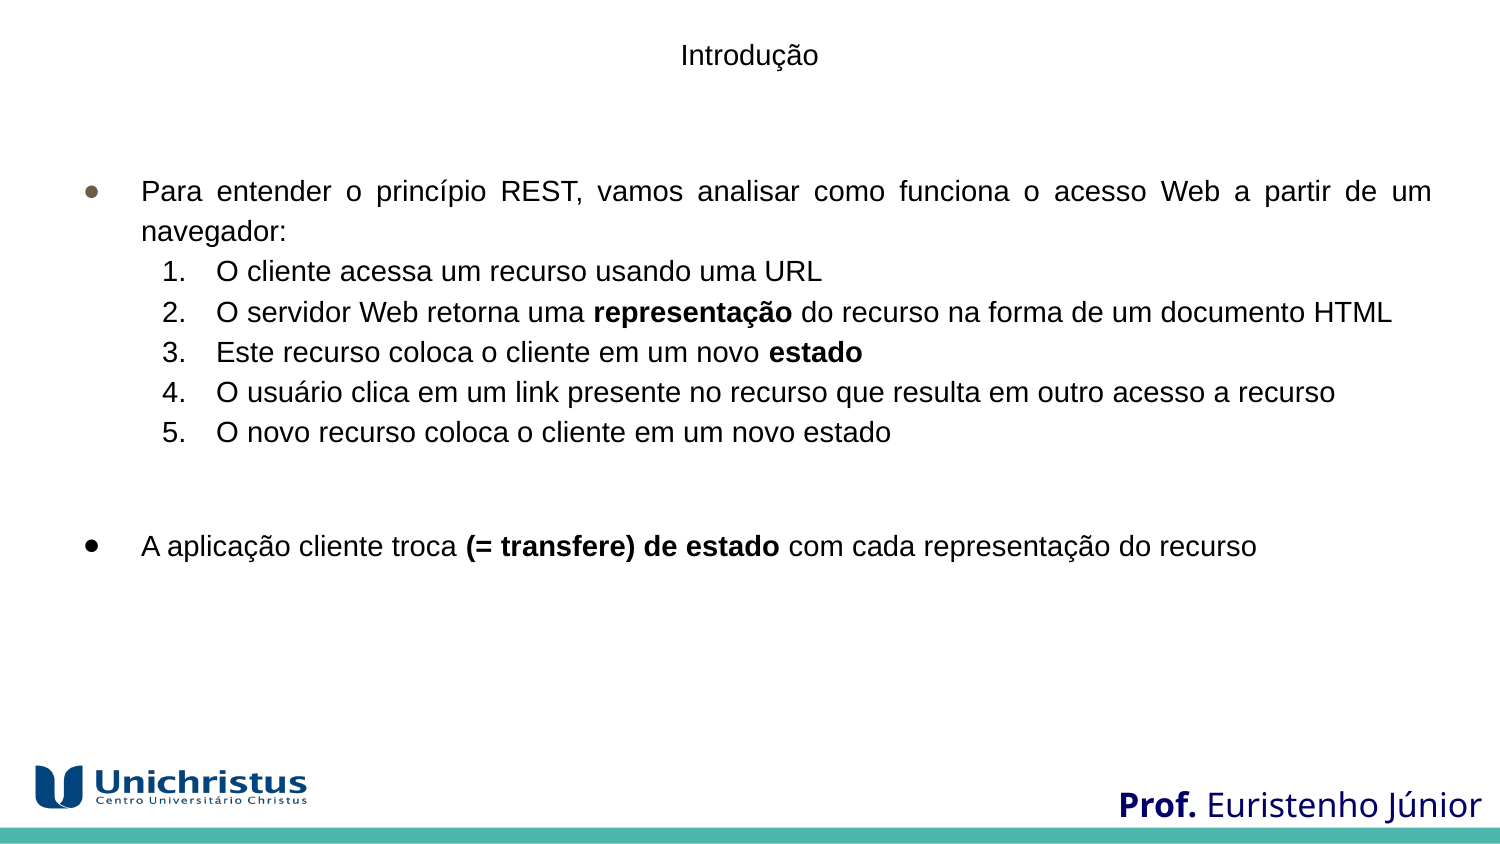

# Introdução
Para entender o princípio REST, vamos analisar como funciona o acesso Web a partir de um navegador:
O cliente acessa um recurso usando uma URL
O servidor Web retorna uma representação do recurso na forma de um documento HTML
Este recurso coloca o cliente em um novo estado
O usuário clica em um link presente no recurso que resulta em outro acesso a recurso
O novo recurso coloca o cliente em um novo estado
A aplicação cliente troca (= transfere) de estado com cada representação do recurso
Prof. Euristenho Júnior